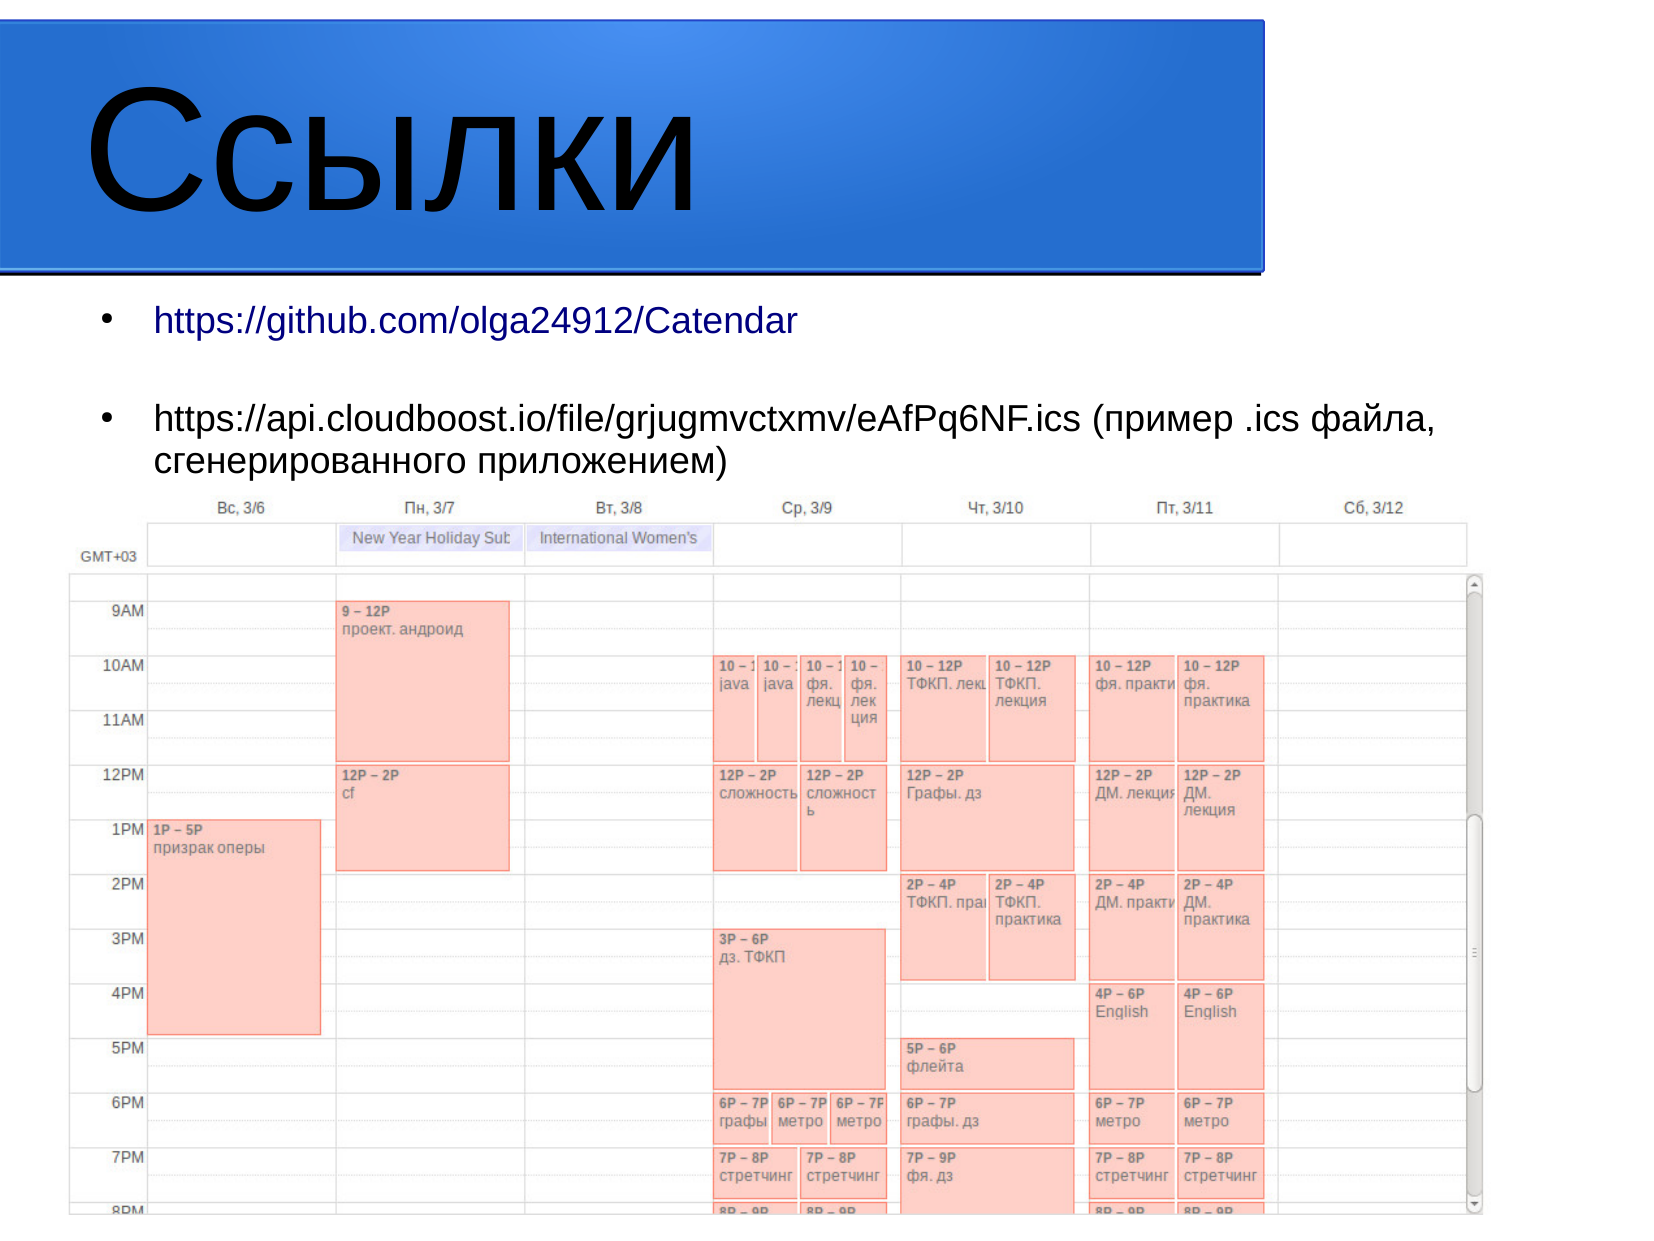

# Ссылки
https://github.com/olga24912/Catendar
https://api.cloudboost.io/file/grjugmvctxmv/eAfPq6NF.ics (пример .ics файла, сгенерированного приложением)